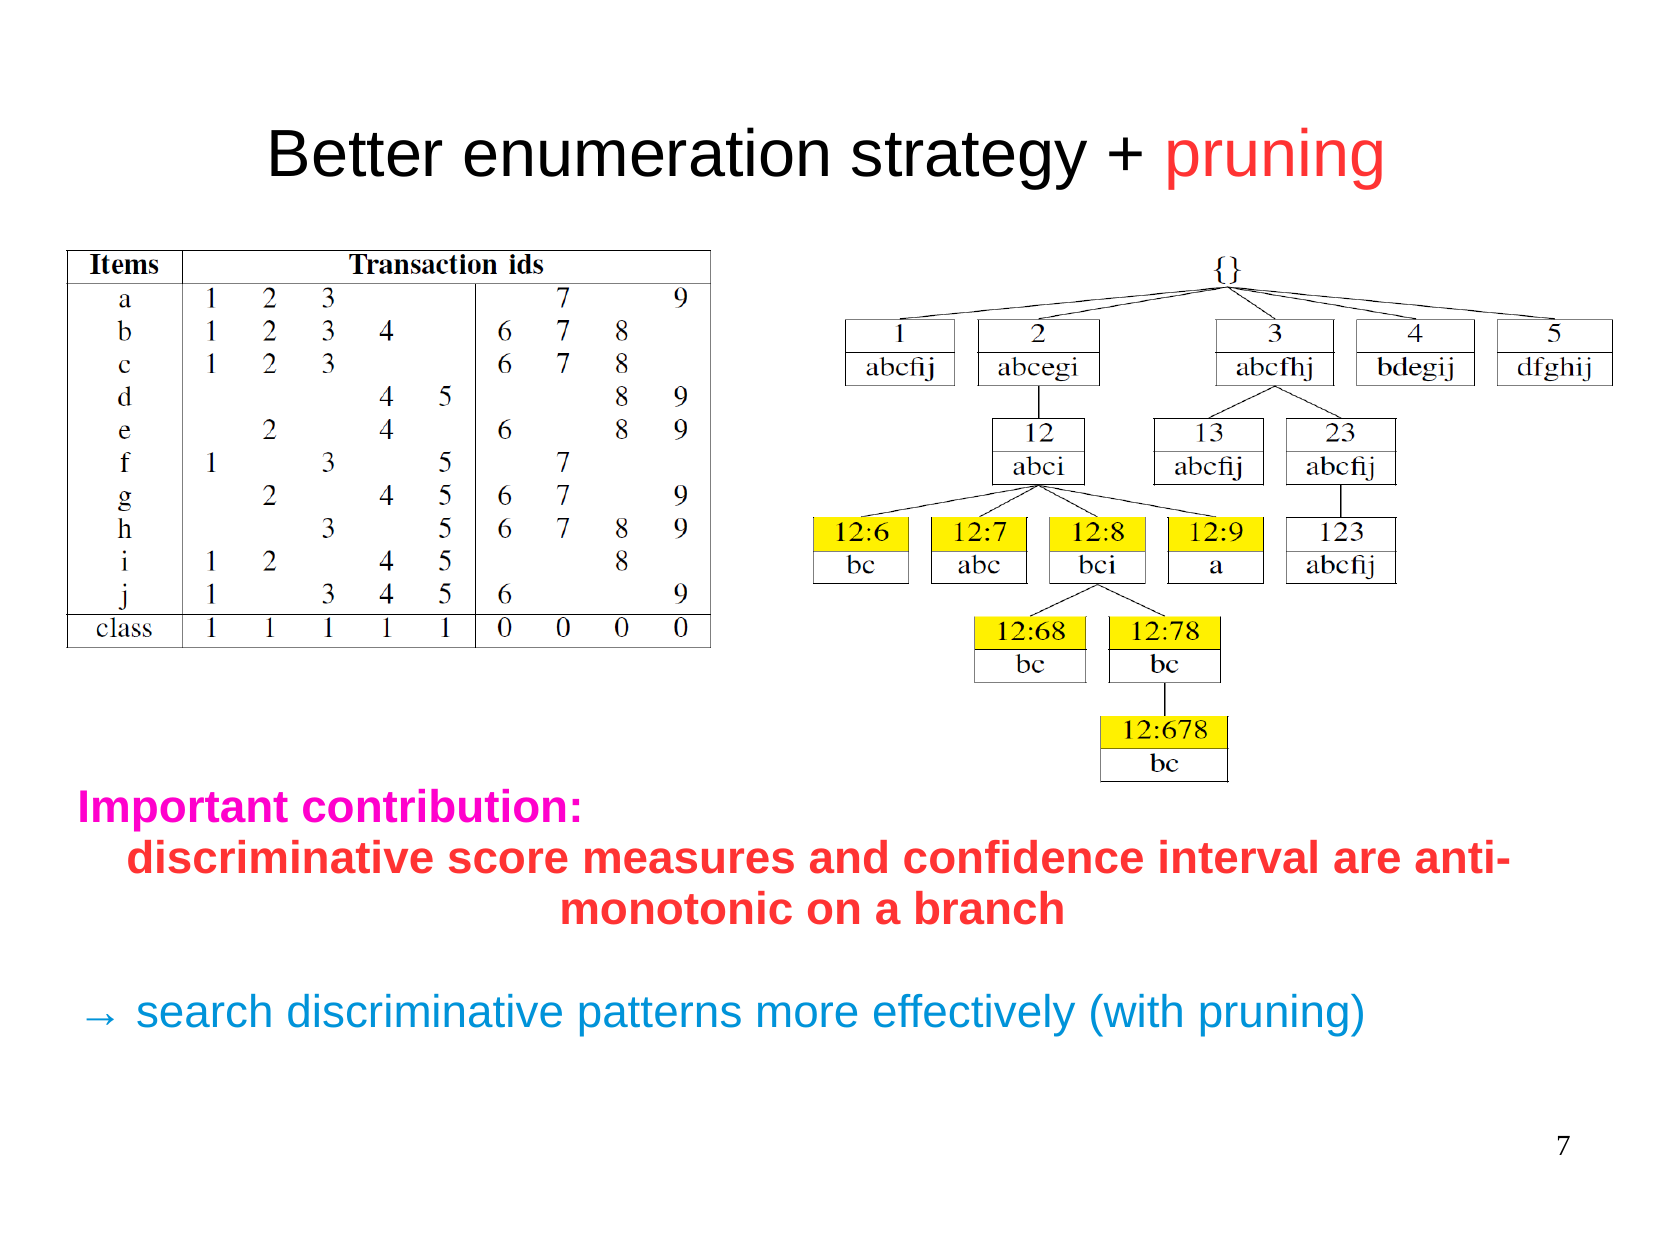

# Better enumeration strategy + pruning
Important contribution:
 discriminative score measures and confidence interval are anti-monotonic on a branch
→ search discriminative patterns more effectively (with pruning)
7